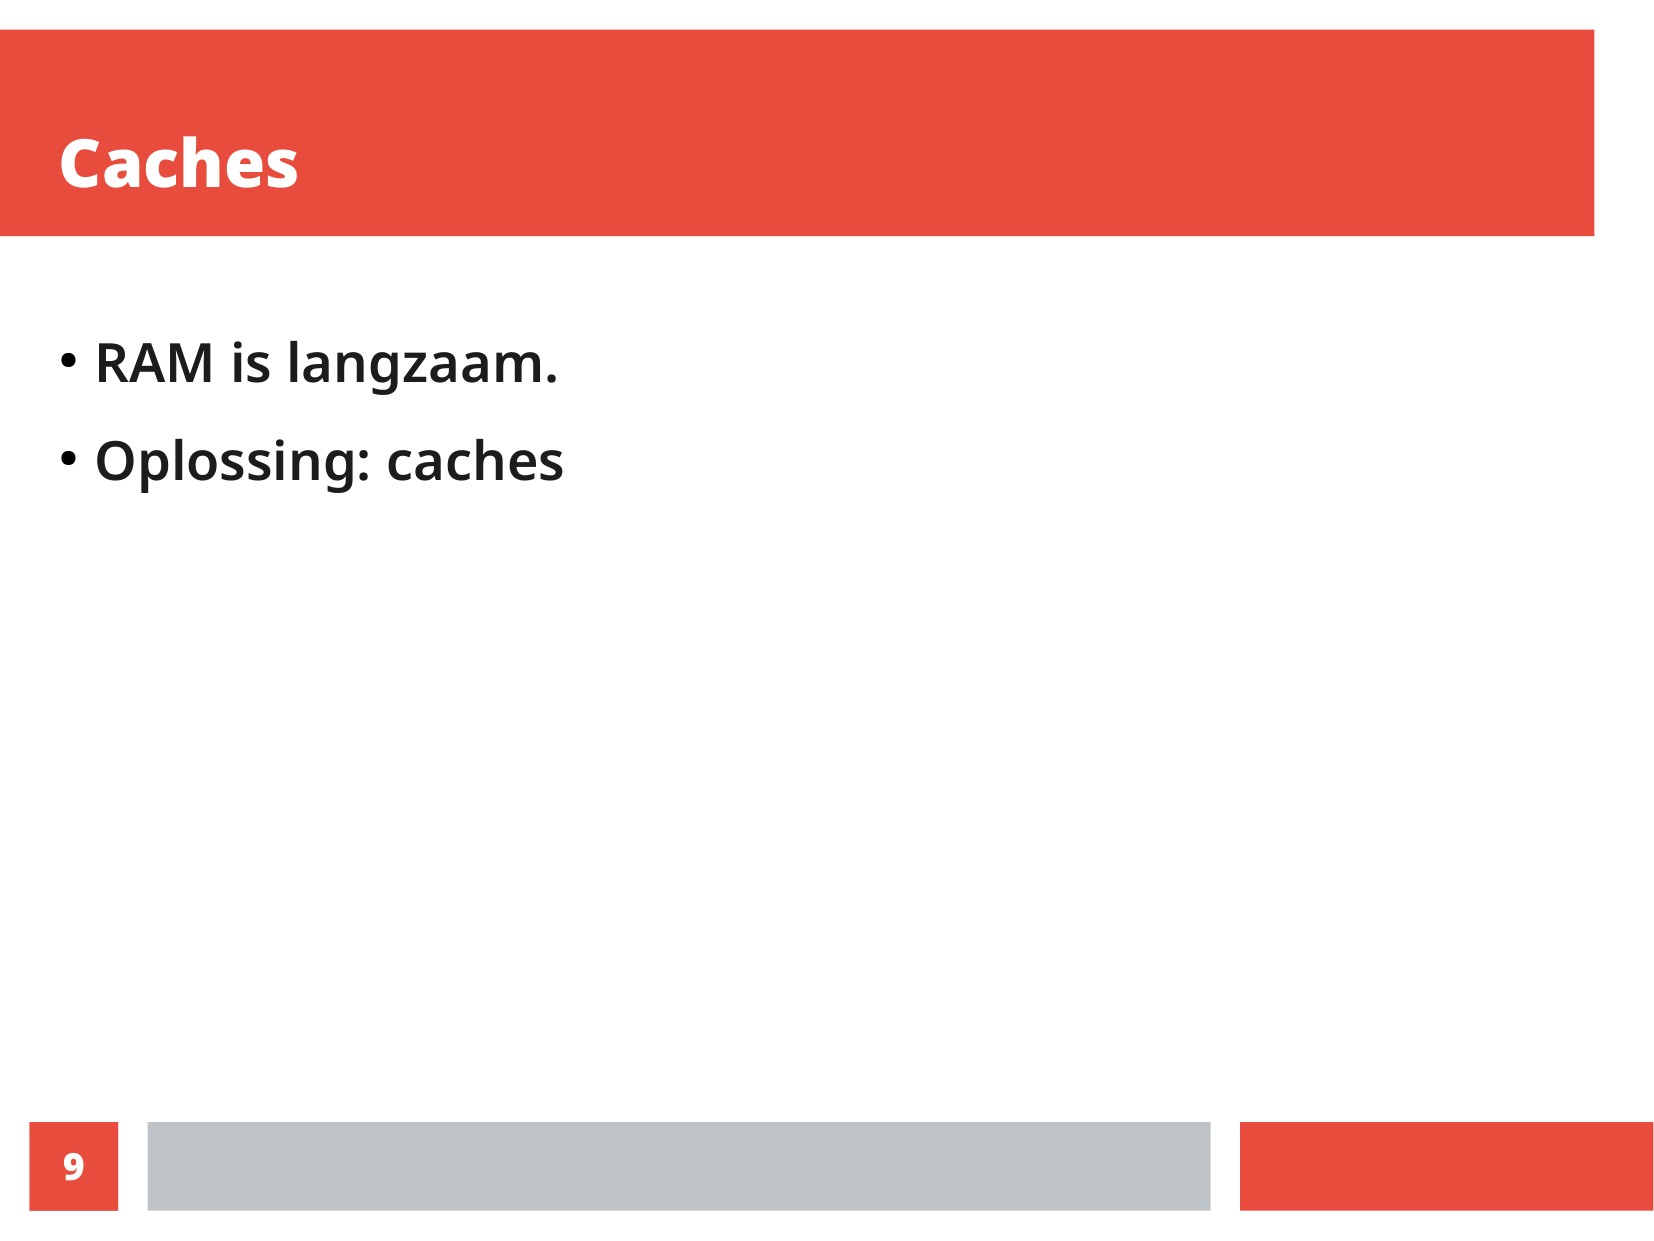

# Caches
RAM is langzaam.
Oplossing: caches
9